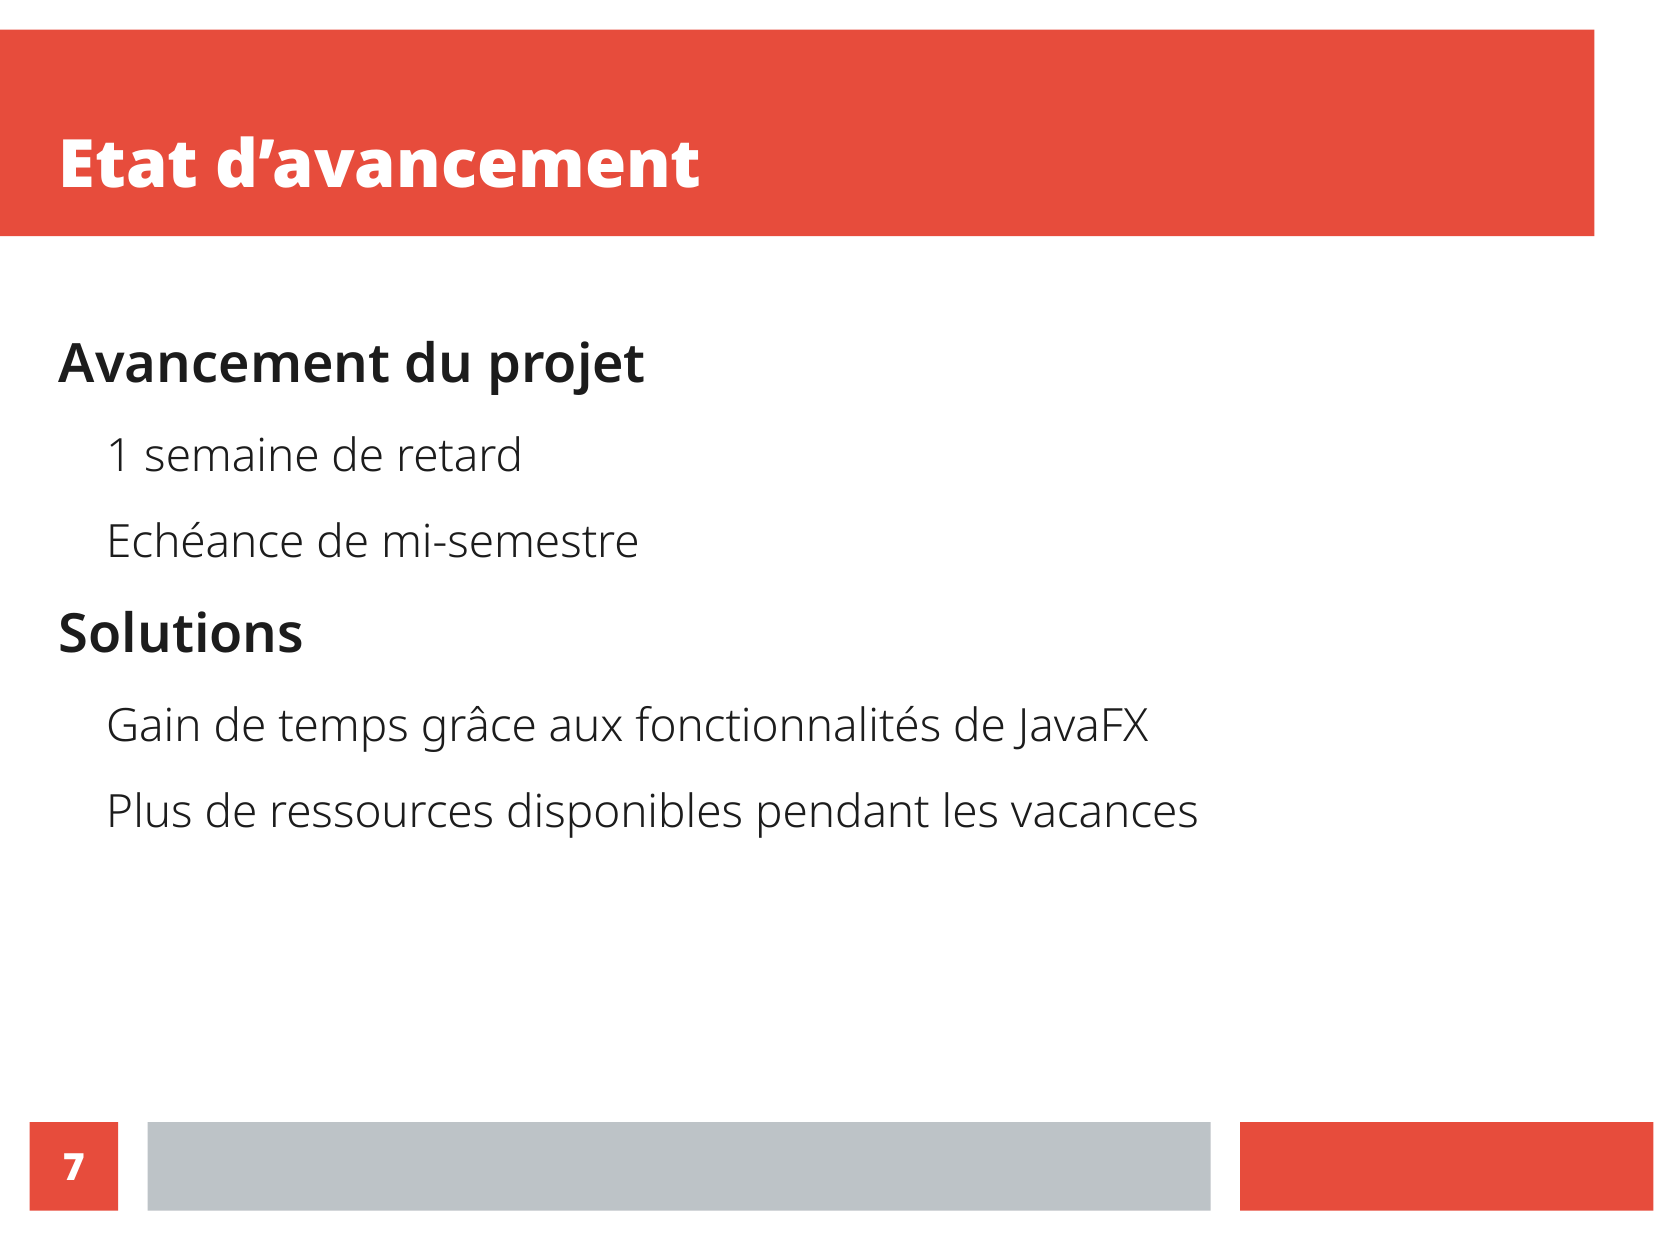

# Etat d’avancement
Avancement du projet
1 semaine de retard
Echéance de mi-semestre
Solutions
Gain de temps grâce aux fonctionnalités de JavaFX
Plus de ressources disponibles pendant les vacances
7